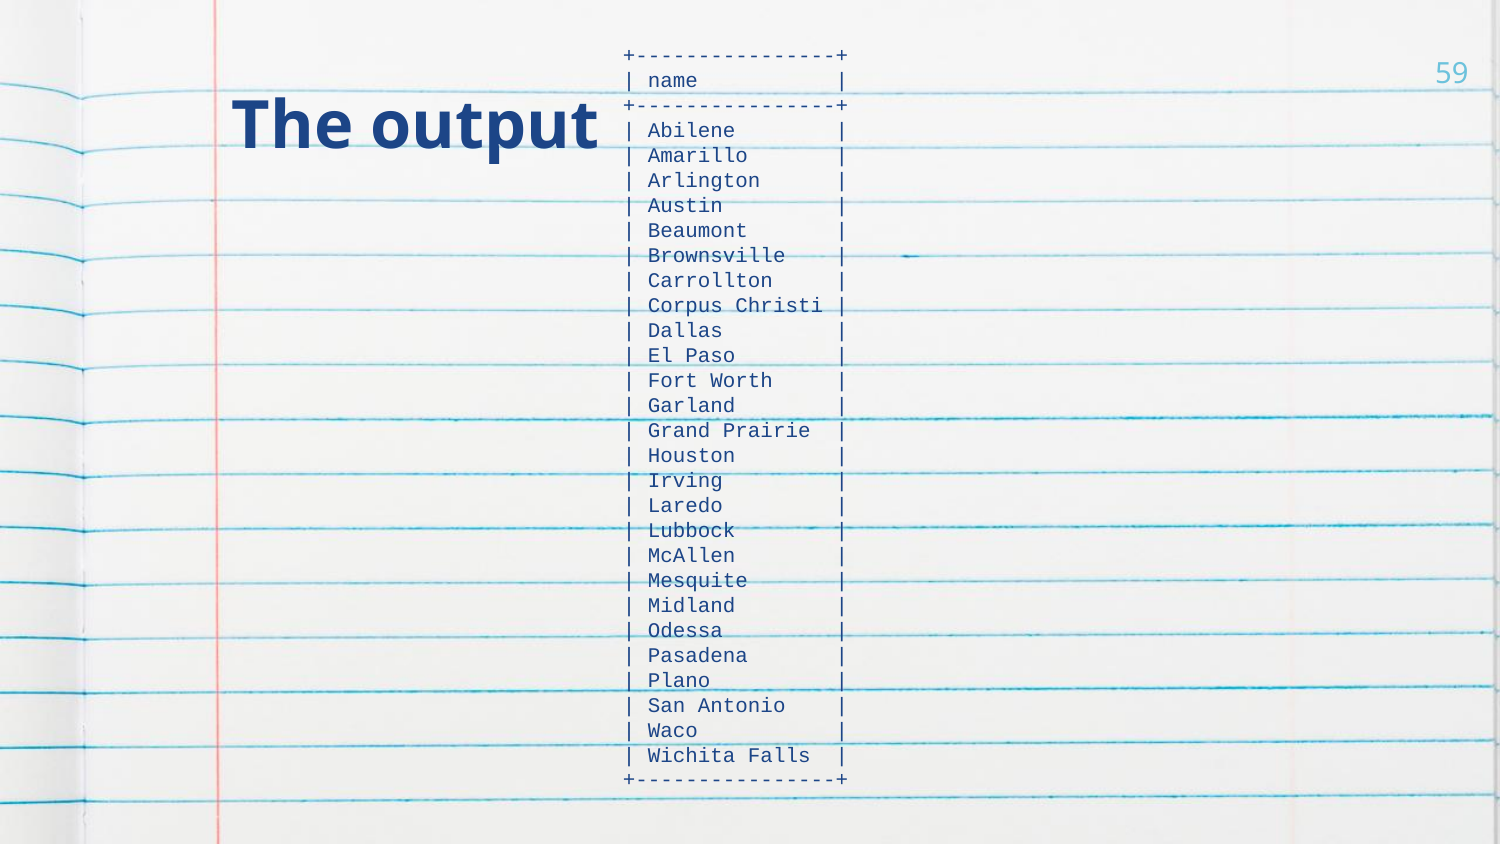

# The output
+----------------+
| name |
+----------------+
| Abilene |
| Amarillo |
| Arlington |
| Austin |
| Beaumont |
| Brownsville |
| Carrollton |
| Corpus Christi |
| Dallas |
| El Paso |
| Fort Worth |
| Garland |
| Grand Prairie |
| Houston |
| Irving |
| Laredo |
| Lubbock |
| McAllen |
| Mesquite |
| Midland |
| Odessa |
| Pasadena |
| Plano |
| San Antonio |
| Waco |
| Wichita Falls |
+----------------+